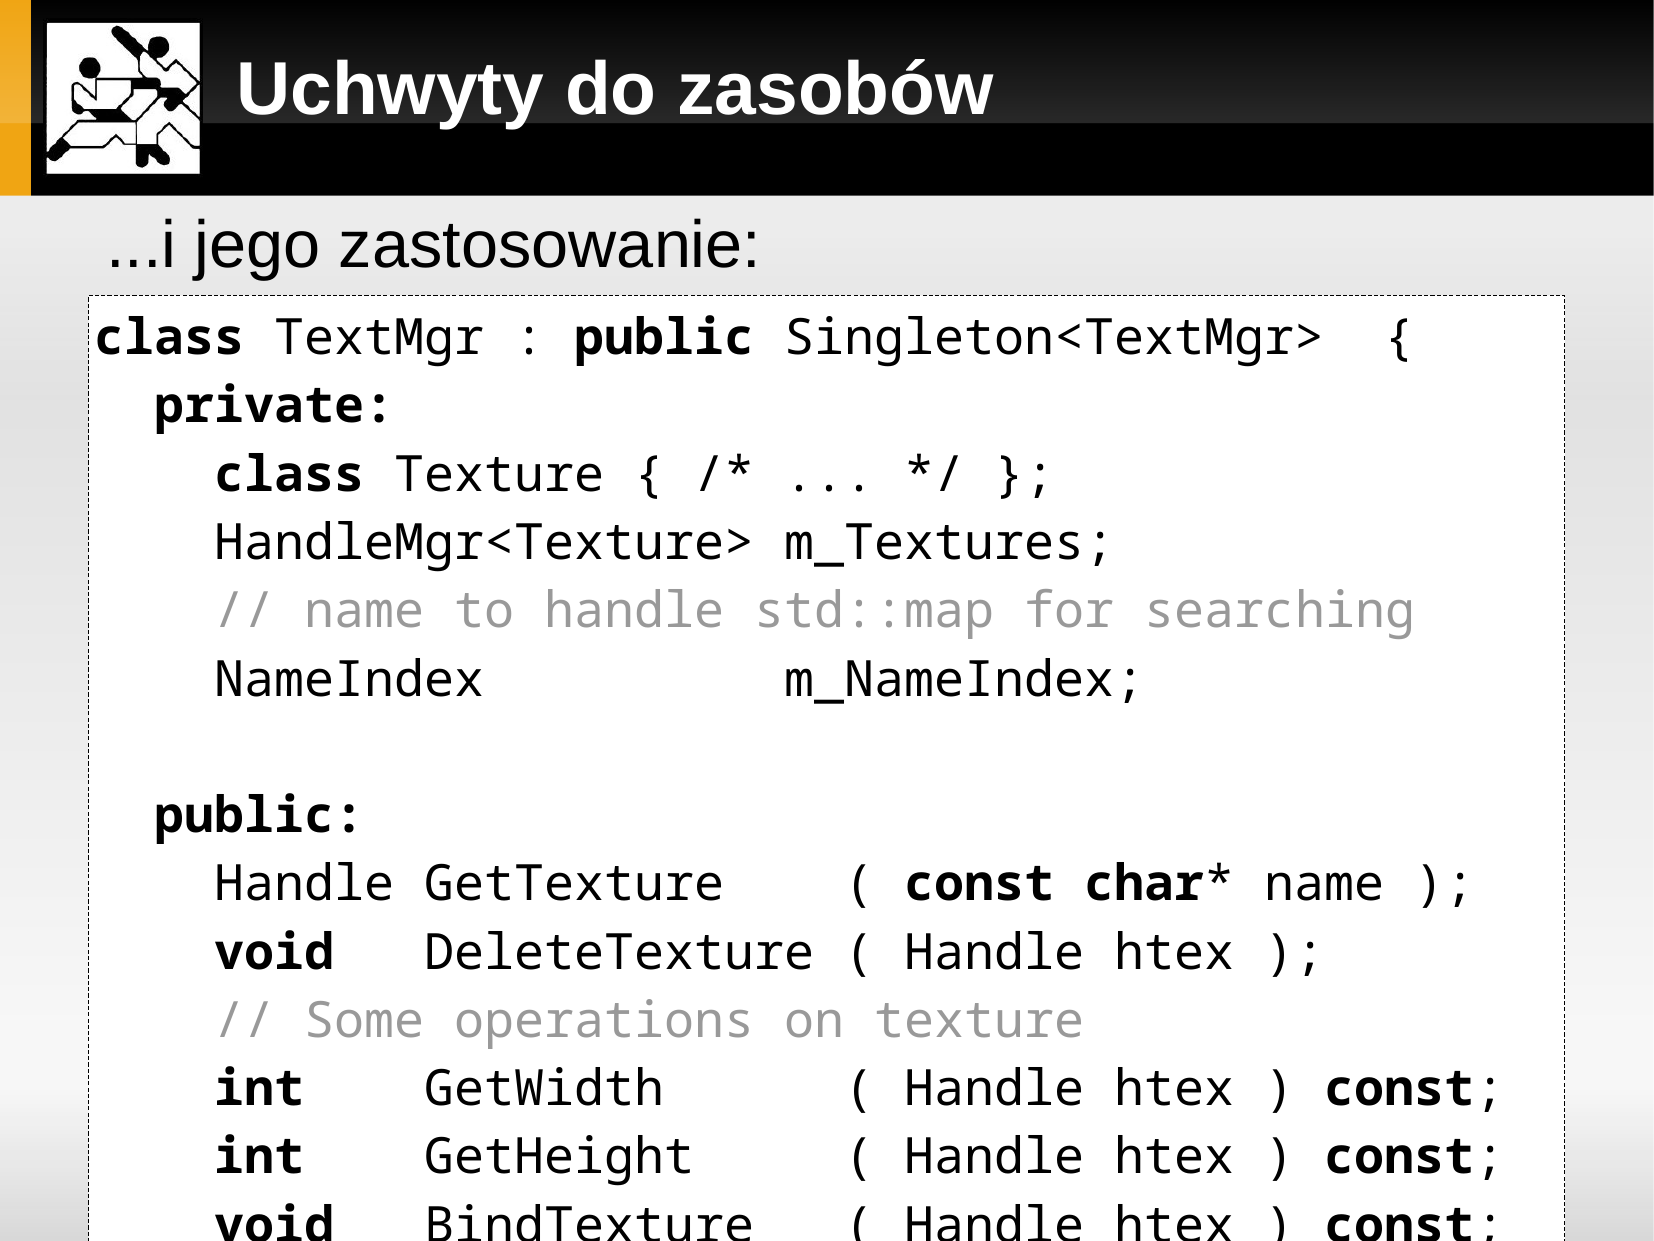

# Uchwyty do zasobów
...i jego zastosowanie:
class TextMgr : public Singleton<TextMgr> {
 private:
 class Texture { /* ... */ };
 HandleMgr<Texture> m_Textures;
 // name to handle std::map for searching
 NameIndex m_NameIndex;
 public:
 Handle GetTexture ( const char* name );
 void DeleteTexture ( Handle htex );
 // Some operations on texture
 int GetWidth ( Handle htex ) const;
 int GetHeight ( Handle htex ) const;
 void BindTexture ( Handle htex ) const;
};